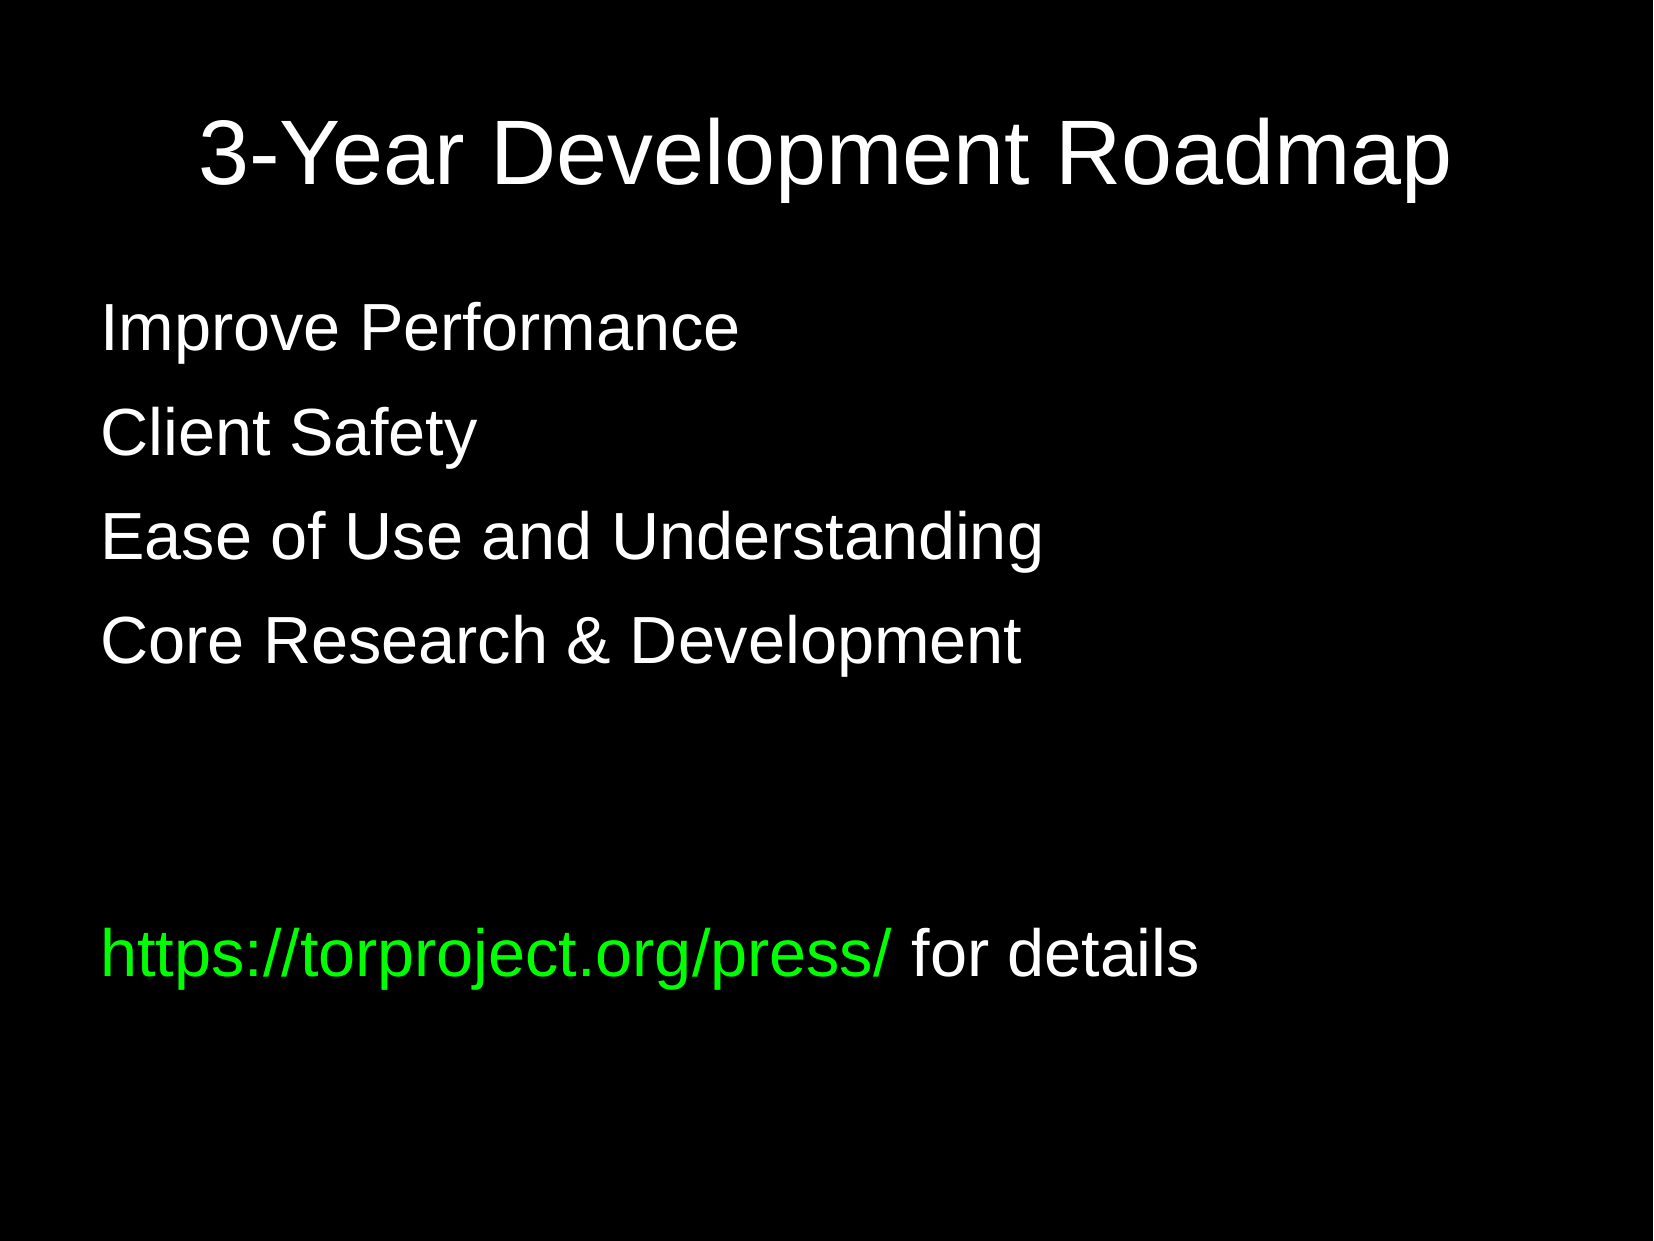

# 3-Year Development Roadmap
Improve Performance
Client Safety
Ease of Use and Understanding
Core Research & Development
https://torproject.org/press/ for details